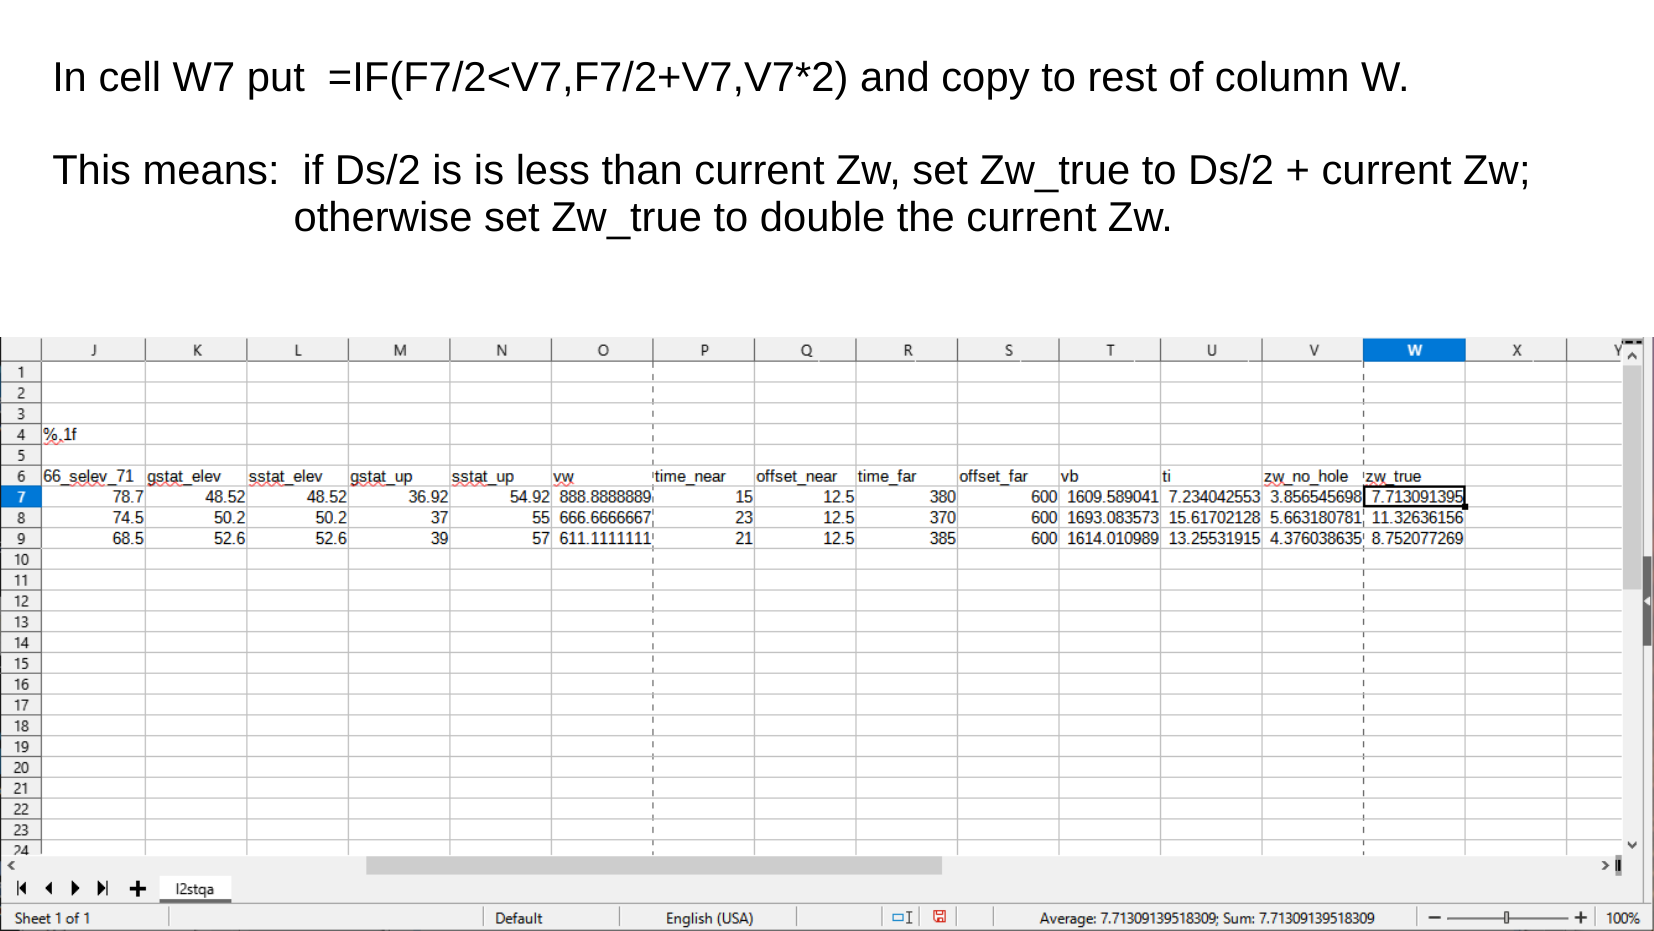

In cell W7 put =IF(F7/2<V7,F7/2+V7,V7*2) and copy to rest of column W.
This means: if Ds/2 is is less than current Zw, set Zw_true to Ds/2 + current Zw;
 otherwise set Zw_true to double the current Zw.